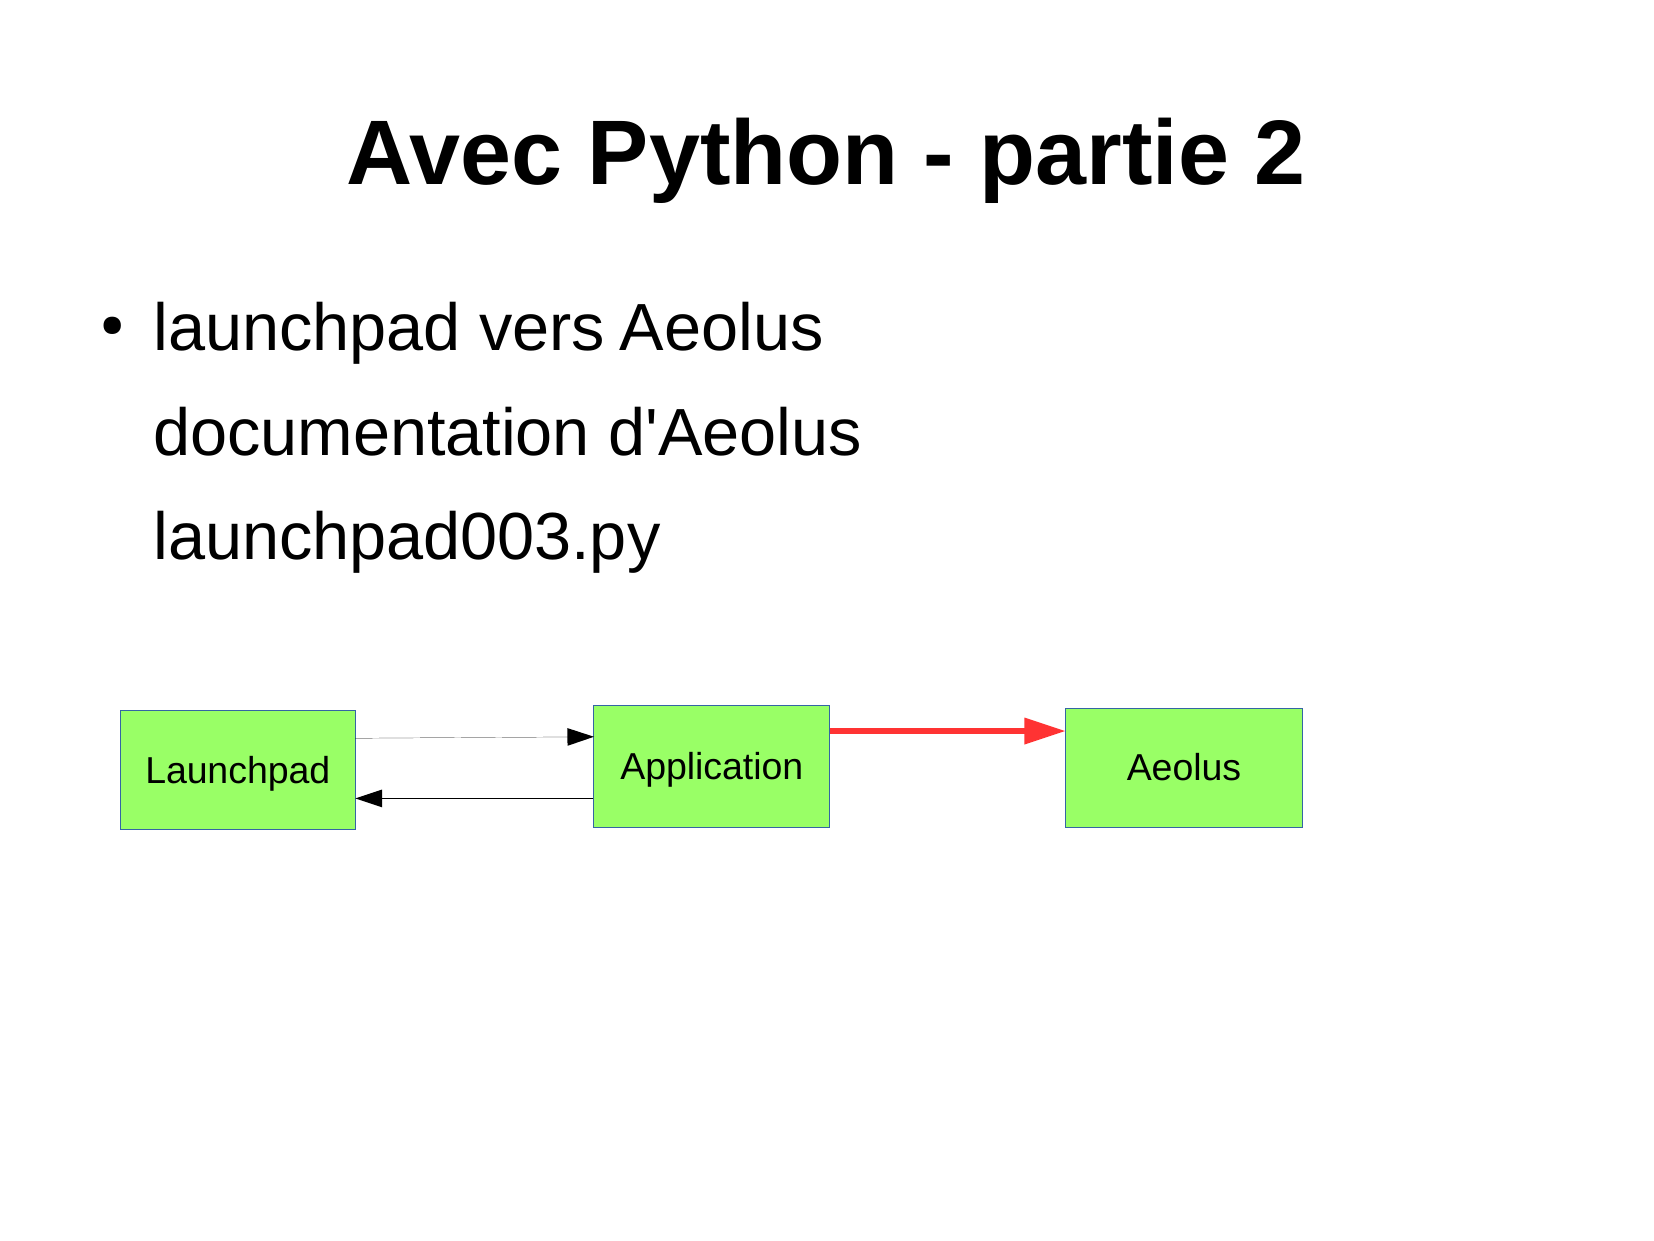

# Avec Python - partie 2
launchpad vers Aeolus
documentation d'Aeolus
launchpad003.py
Application
Aeolus
Launchpad